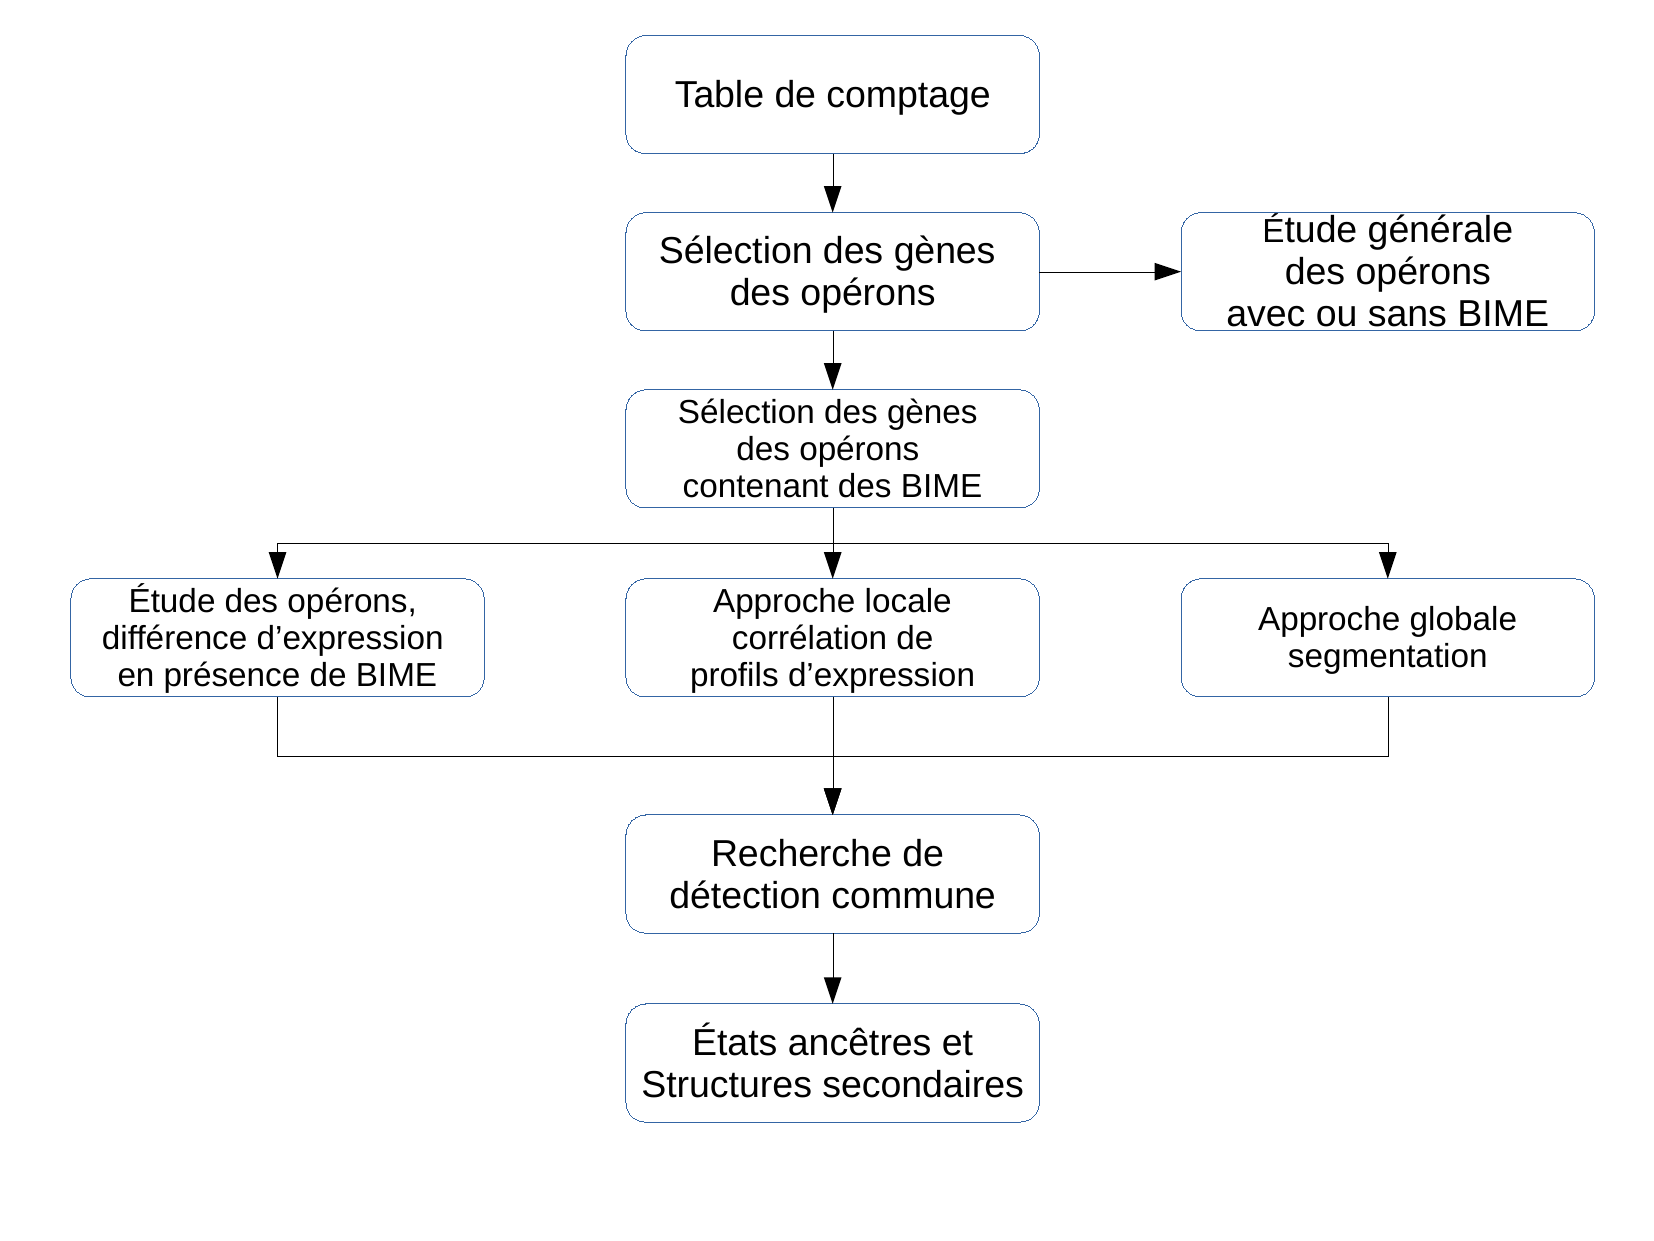

Table de comptage
Sélection des gènes
des opérons
Étude générale
des opérons
avec ou sans BIME
Sélection des gènes
des opérons
contenant des BIME
Étude des opérons,
différence d’expression
en présence de BIME
Approche locale
corrélation de
profils d’expression
Approche globale
segmentation
Recherche de
détection commune
États ancêtres et
Structures secondaires